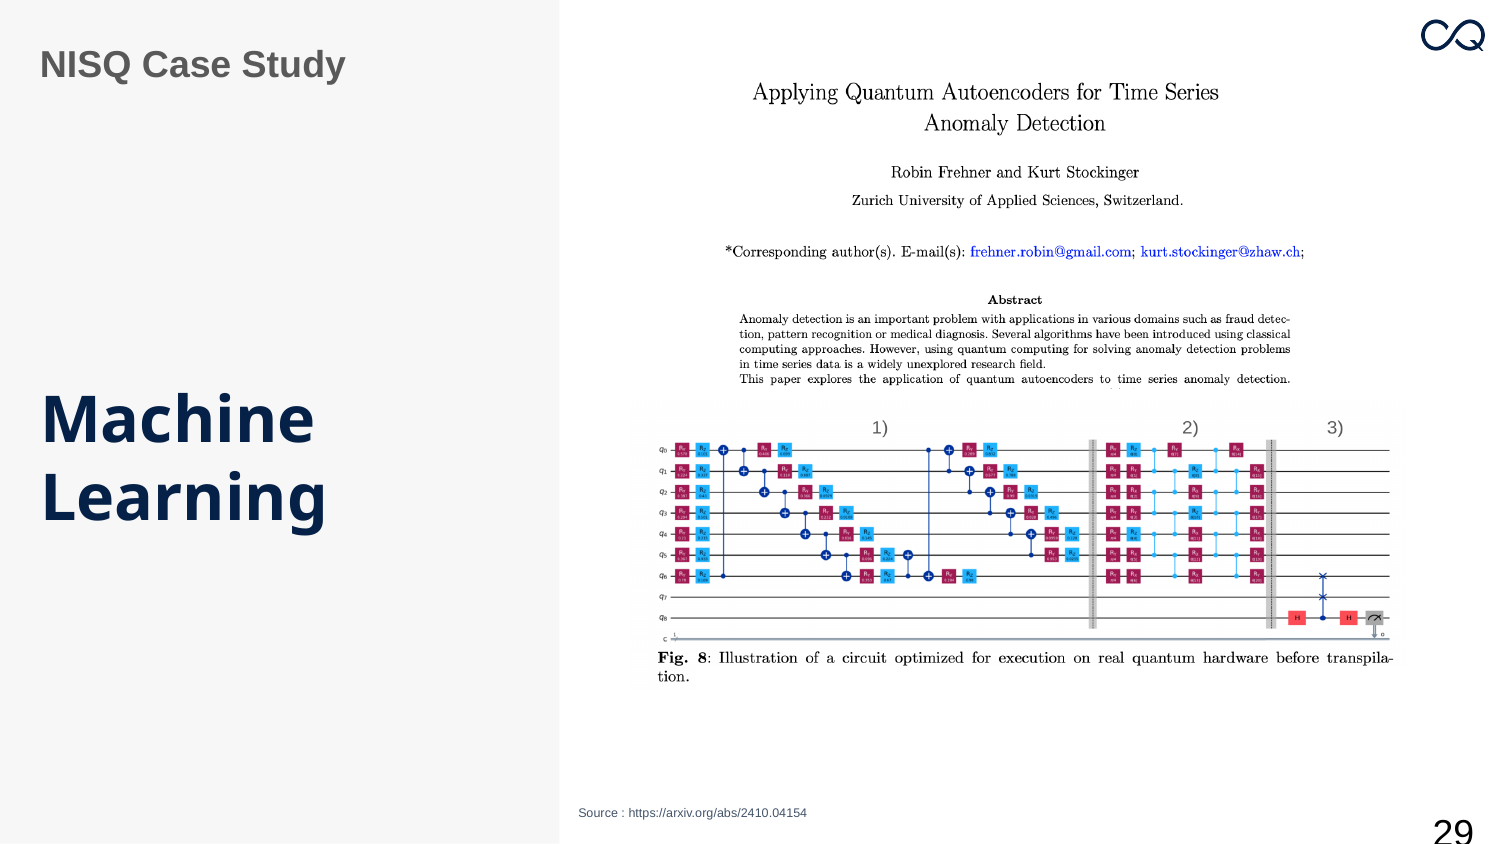

NISQ Case Study
# Machine Learning
Source : https://arxiv.org/abs/2410.04154